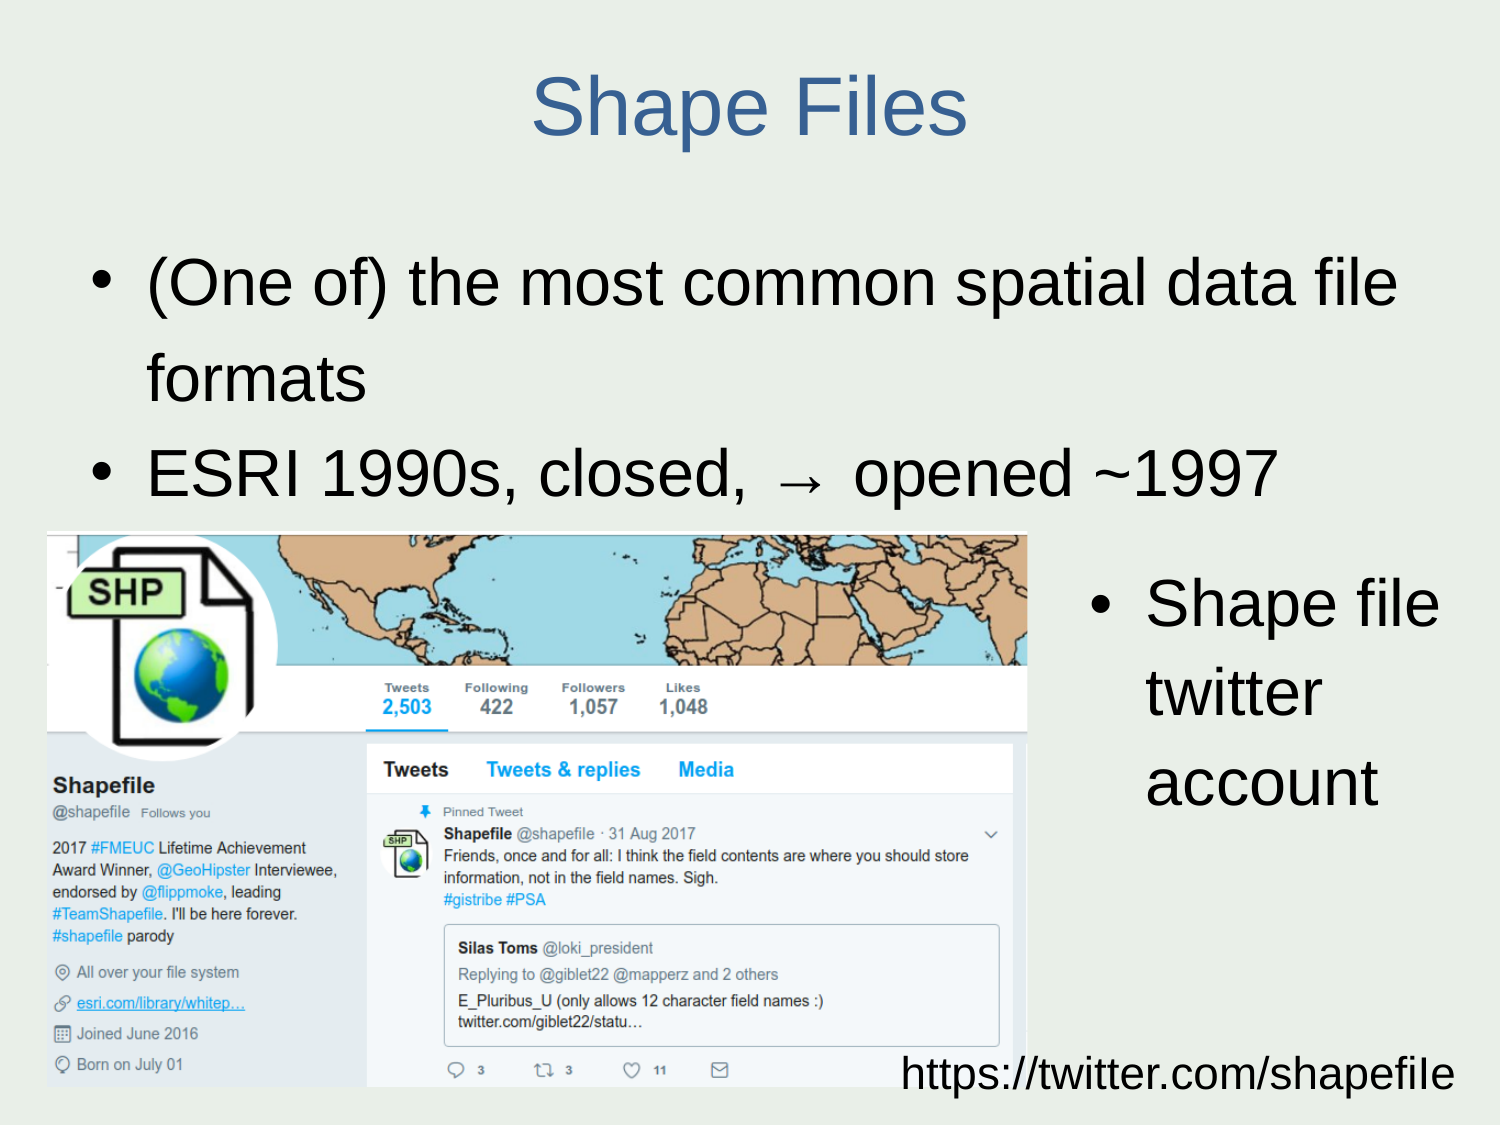

Shape Files
(One of) the most common spatial data file formats
ESRI 1990s, closed, → opened ~1997
Shape file twitter account
https://twitter.com/shapefiIe